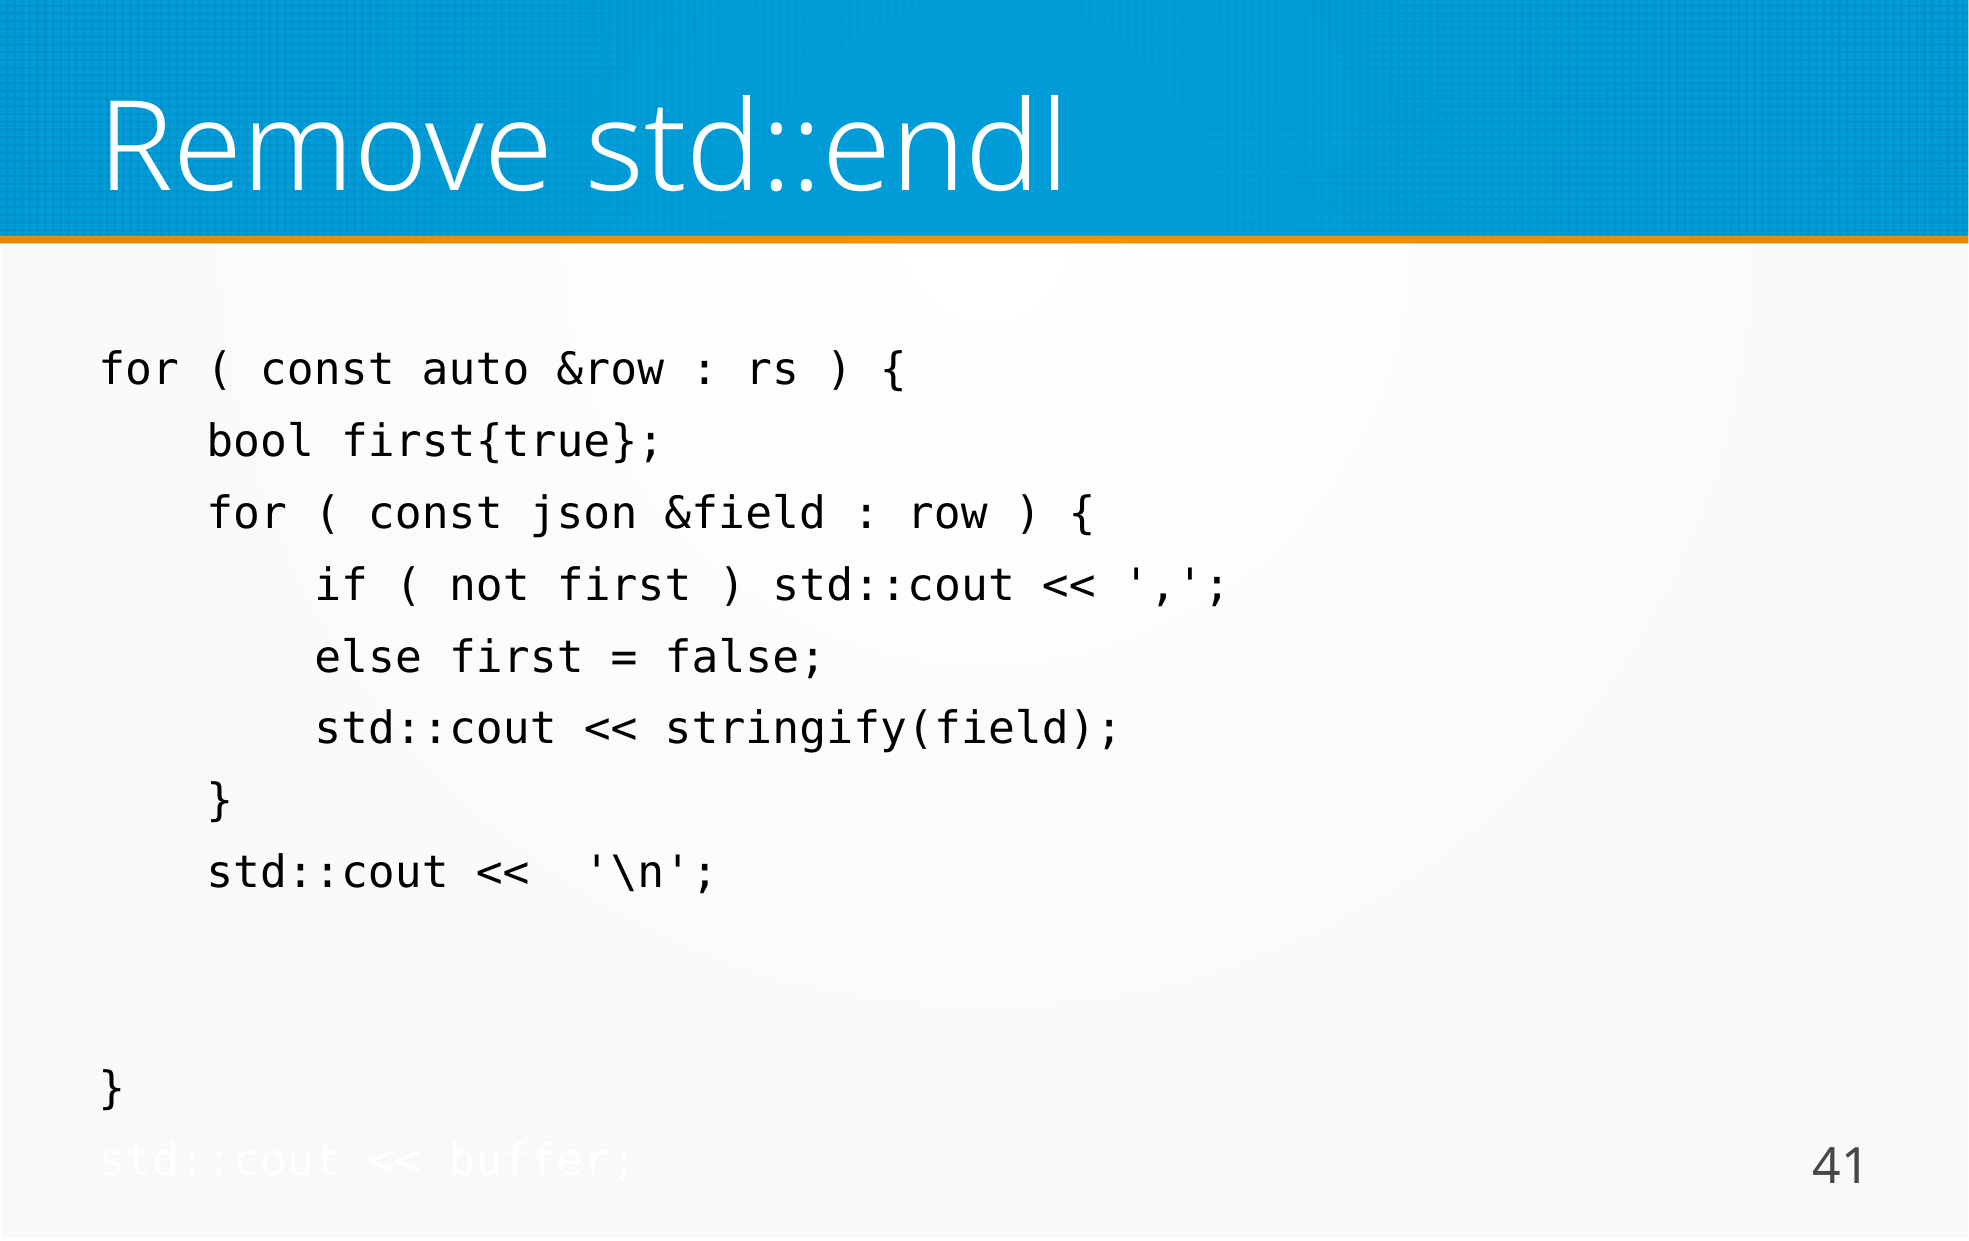

# Remove std::endl
for ( const auto &row : rs ) {
 bool first{true};
 for ( const json &field : row ) {
 if ( not first ) std::cout << ',';
 else first = false;
 std::cout << stringify(field);
 }
 std::cout << '\n';
}
std::cout << buffer;
41